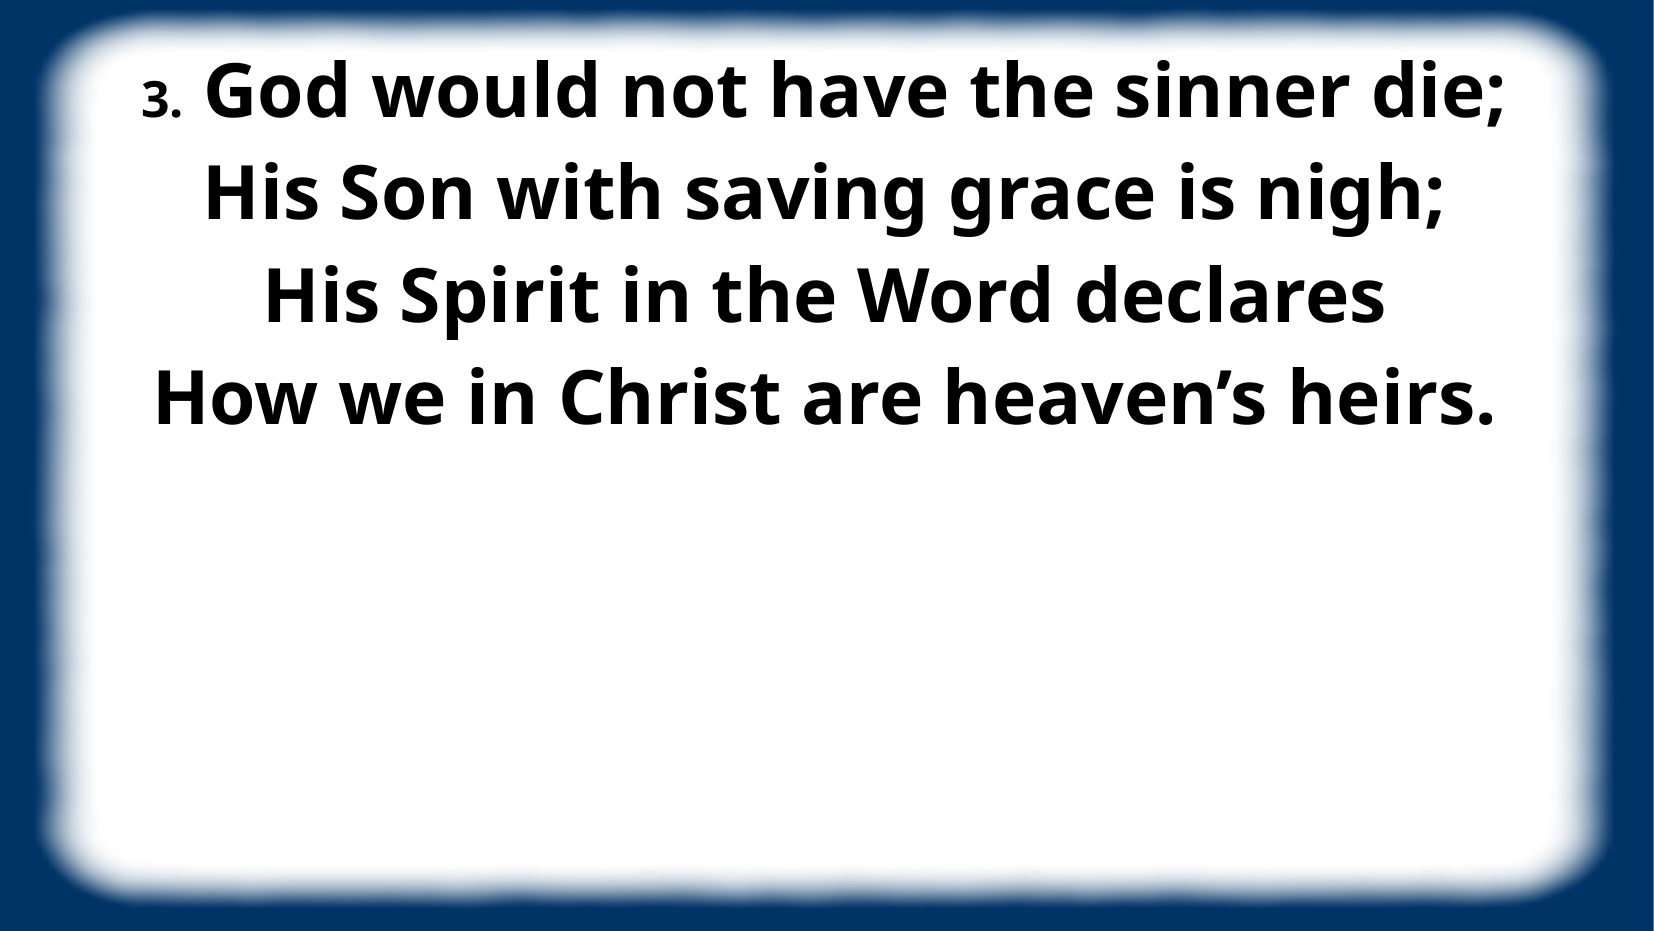

3. God would not have the sinner die;
His Son with saving grace is nigh;
His Spirit in the Word declares
How we in Christ are heaven’s heirs.